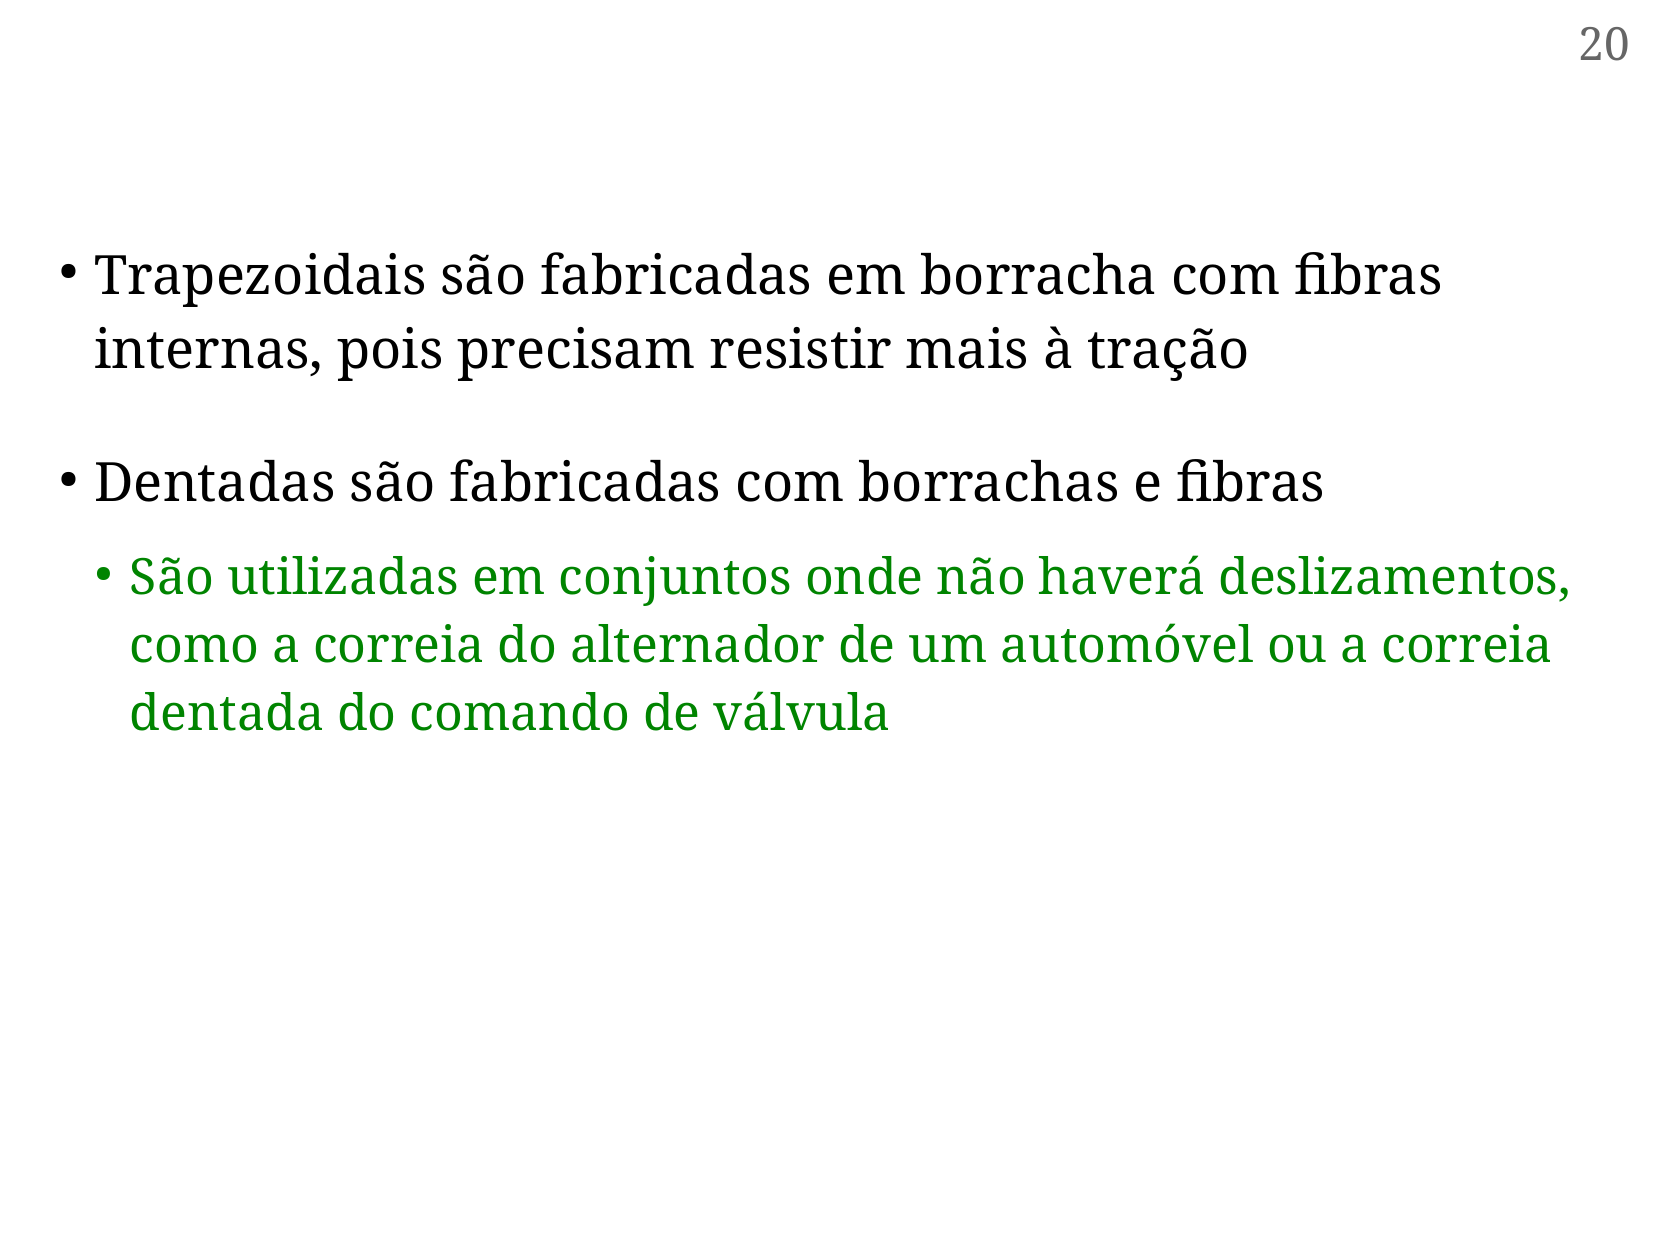

20
#
Trapezoidais são fabricadas em borracha com fibras internas, pois precisam resistir mais à tração
Dentadas são fabricadas com borrachas e fibras
São utilizadas em conjuntos onde não haverá deslizamentos, como a correia do alternador de um automóvel ou a correia dentada do comando de válvula